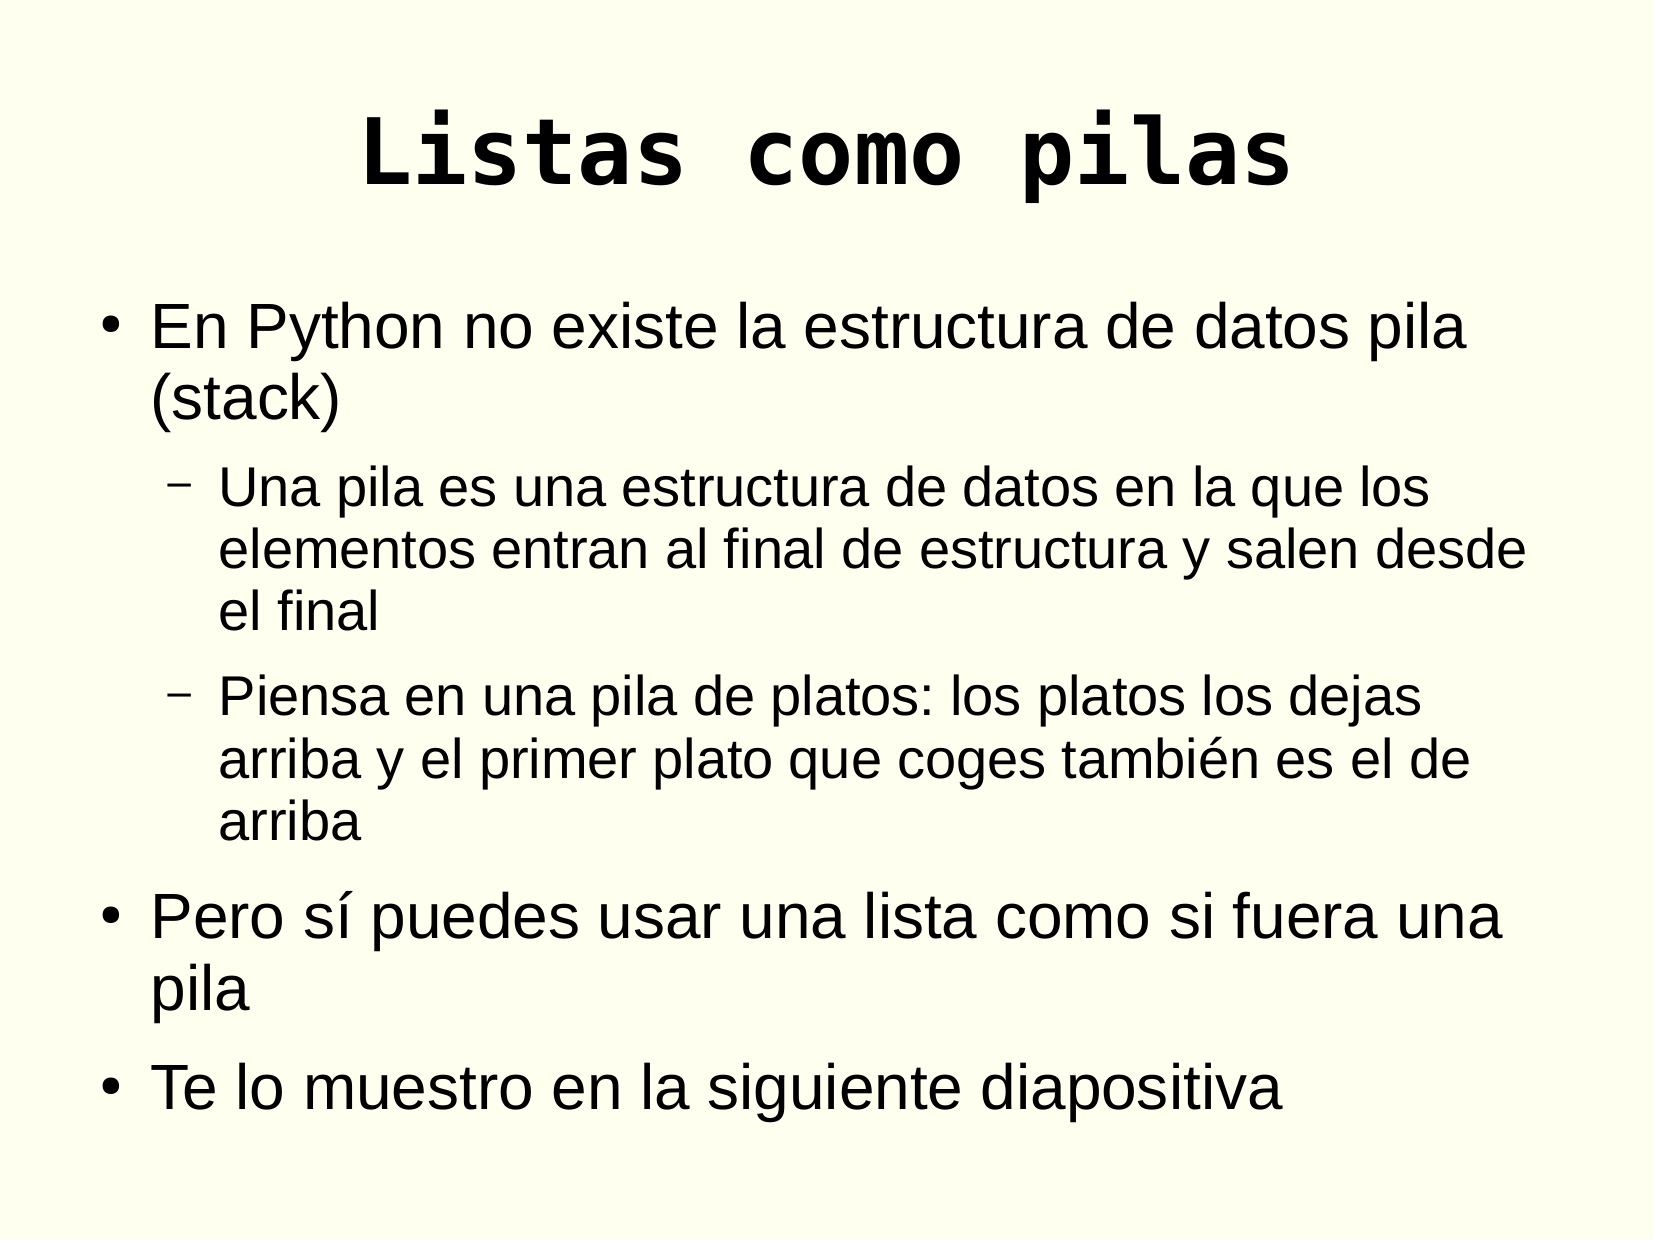

# Listas como pilas
En Python no existe la estructura de datos pila (stack)
Una pila es una estructura de datos en la que los elementos entran al final de estructura y salen desde el final
Piensa en una pila de platos: los platos los dejas arriba y el primer plato que coges también es el de arriba
Pero sí puedes usar una lista como si fuera una pila
Te lo muestro en la siguiente diapositiva